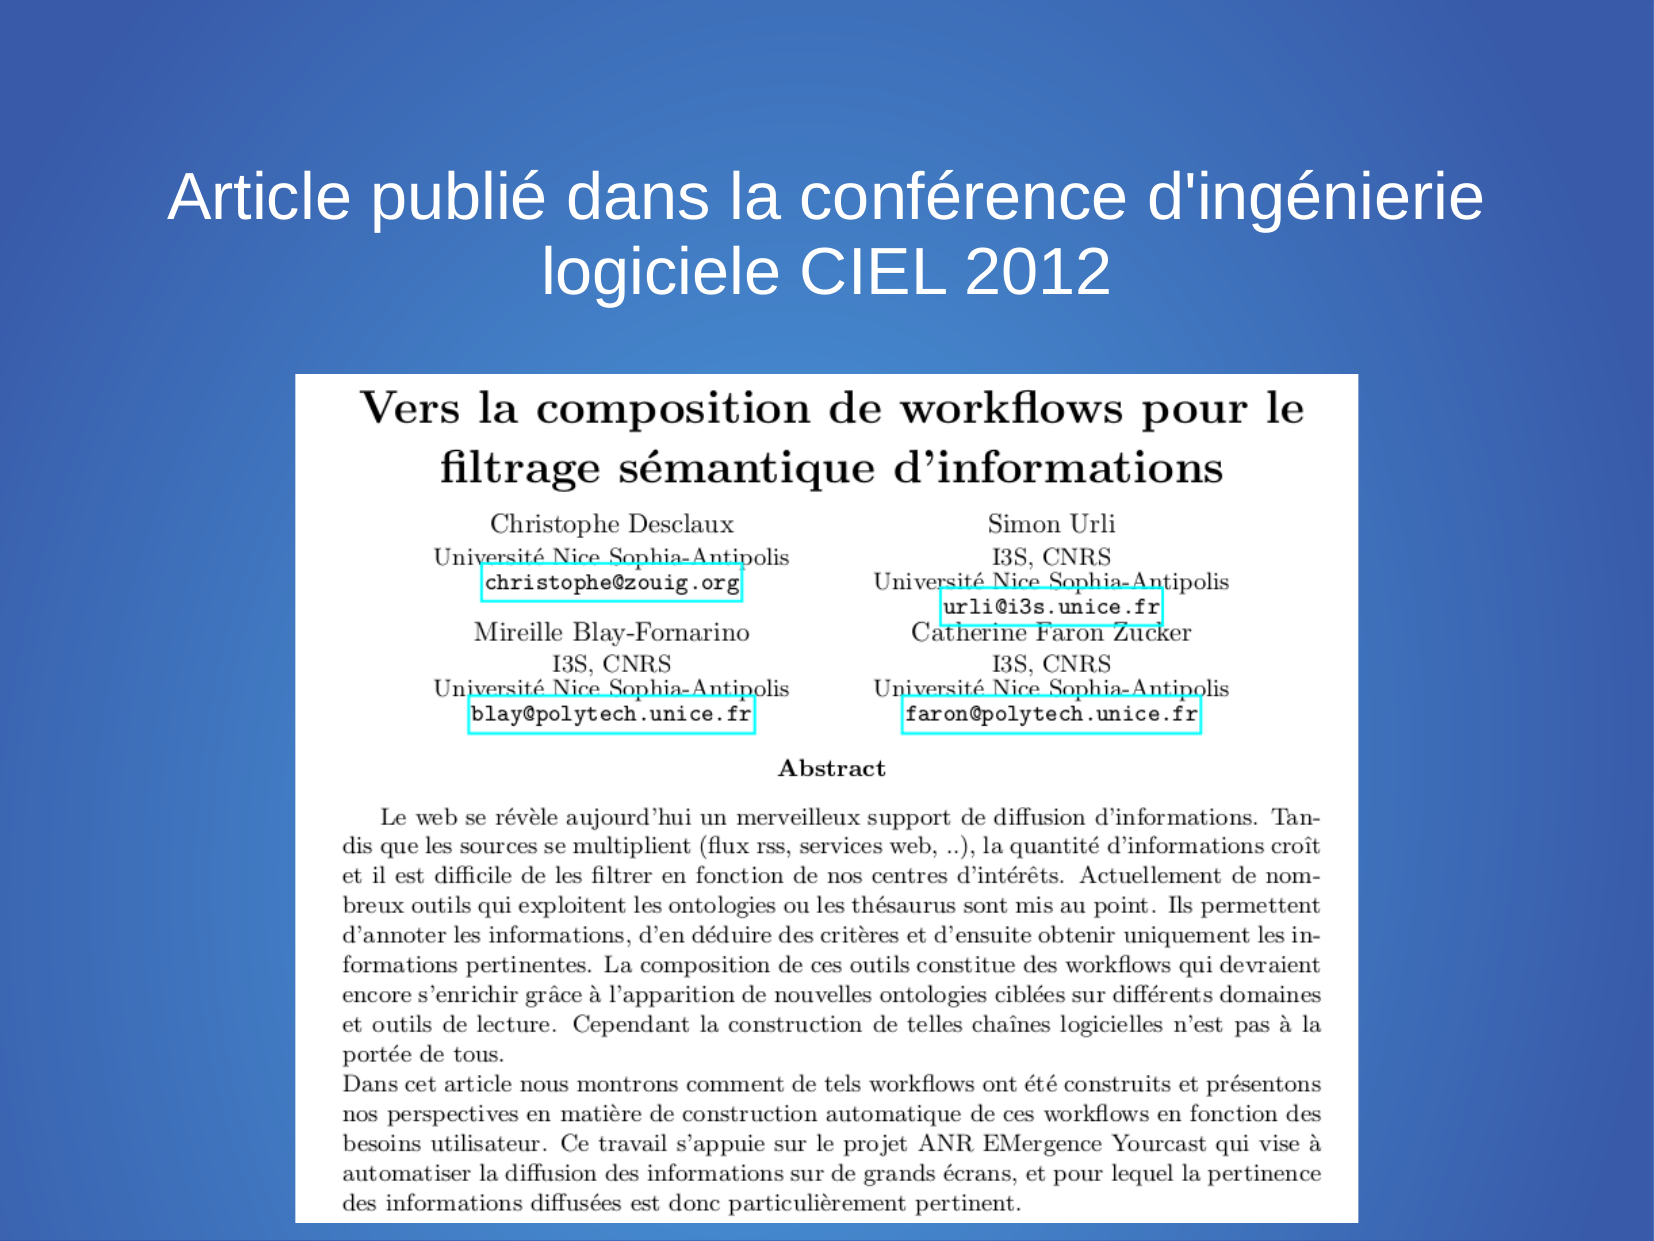

# Article publié dans la conférence d'ingénierie logiciele CIEL 2012